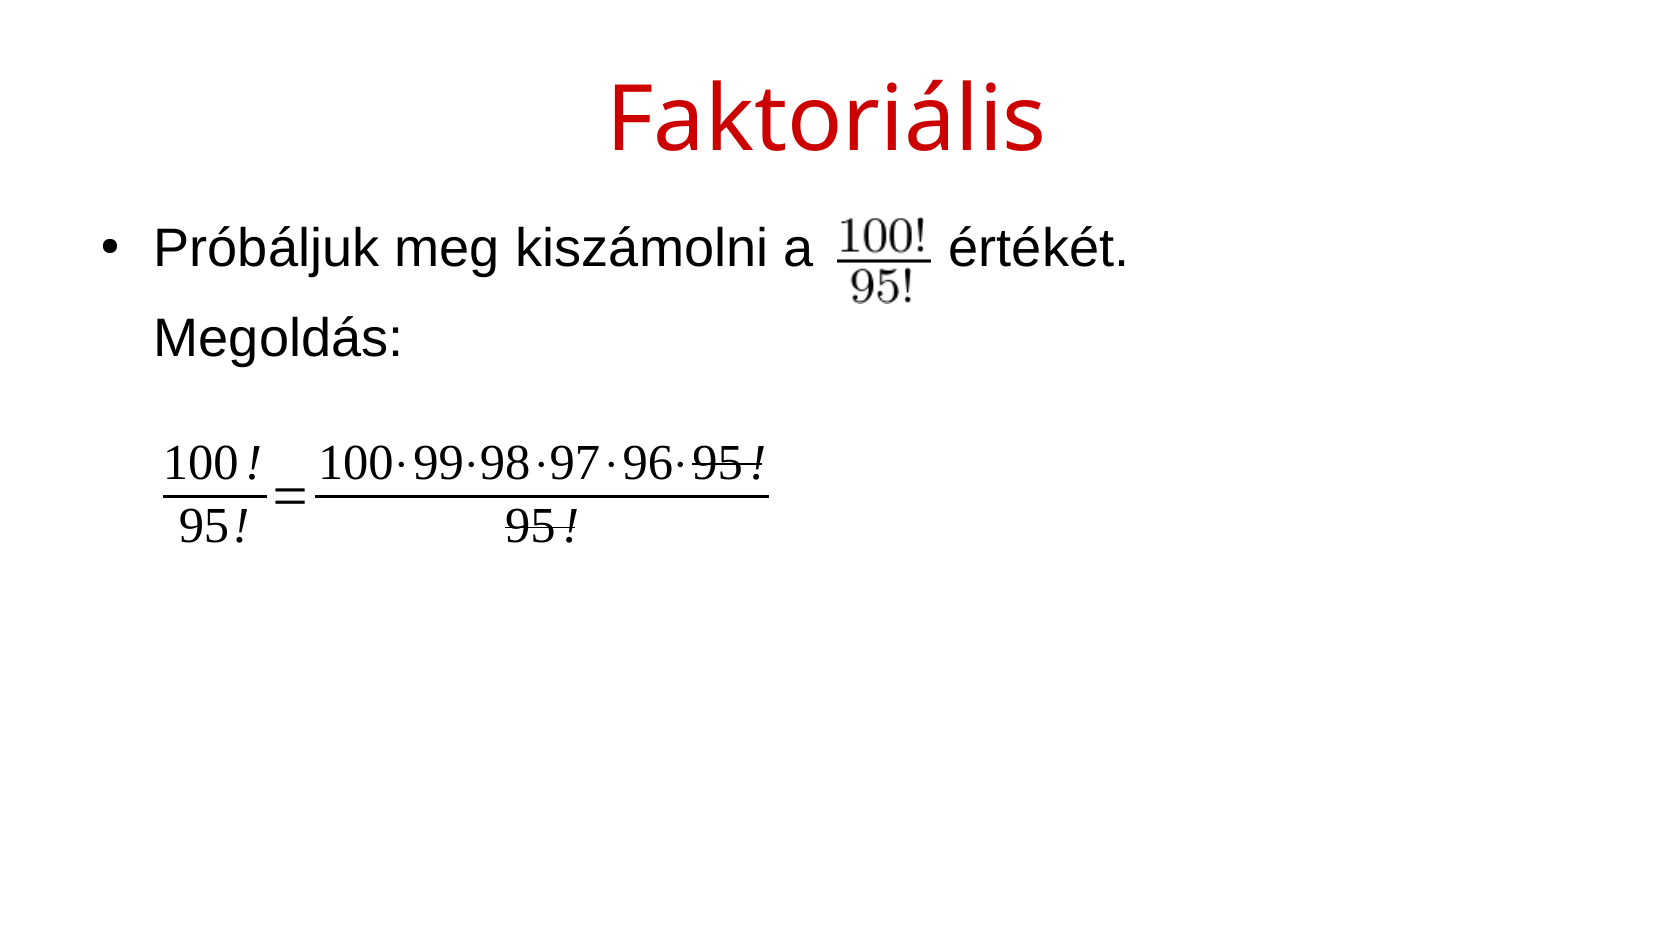

Faktoriális
# Próbáljuk meg kiszámolni a értékét.
Megoldás: